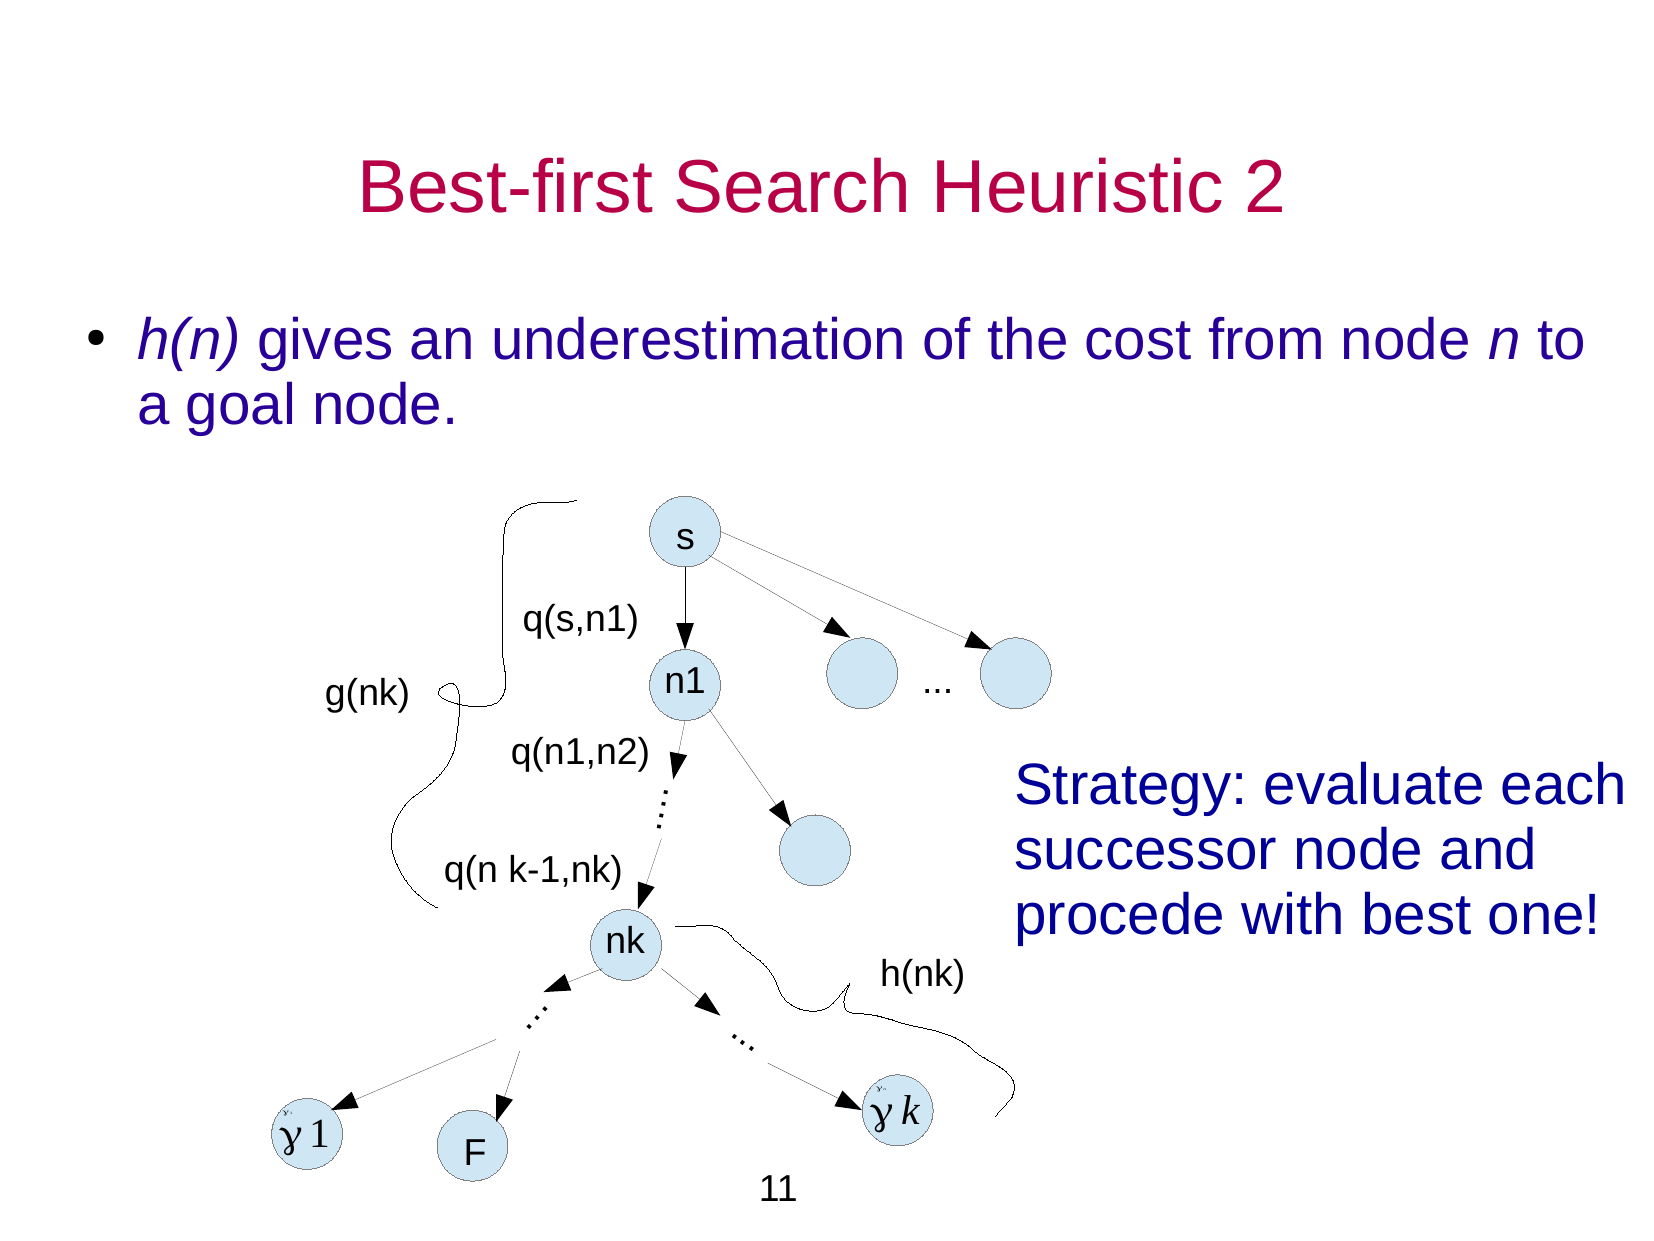

Best-first Search Heuristic 2
 h(n) gives an underestimation of the cost from node n to
 a goal node.
s
q(s,n1)
n1
...
g(nk)
q(n1,n2)
Strategy: evaluate each
successor node and
procede with best one!
….
q(n k-1,nk)
nk
h(nk)
…
...
F
11